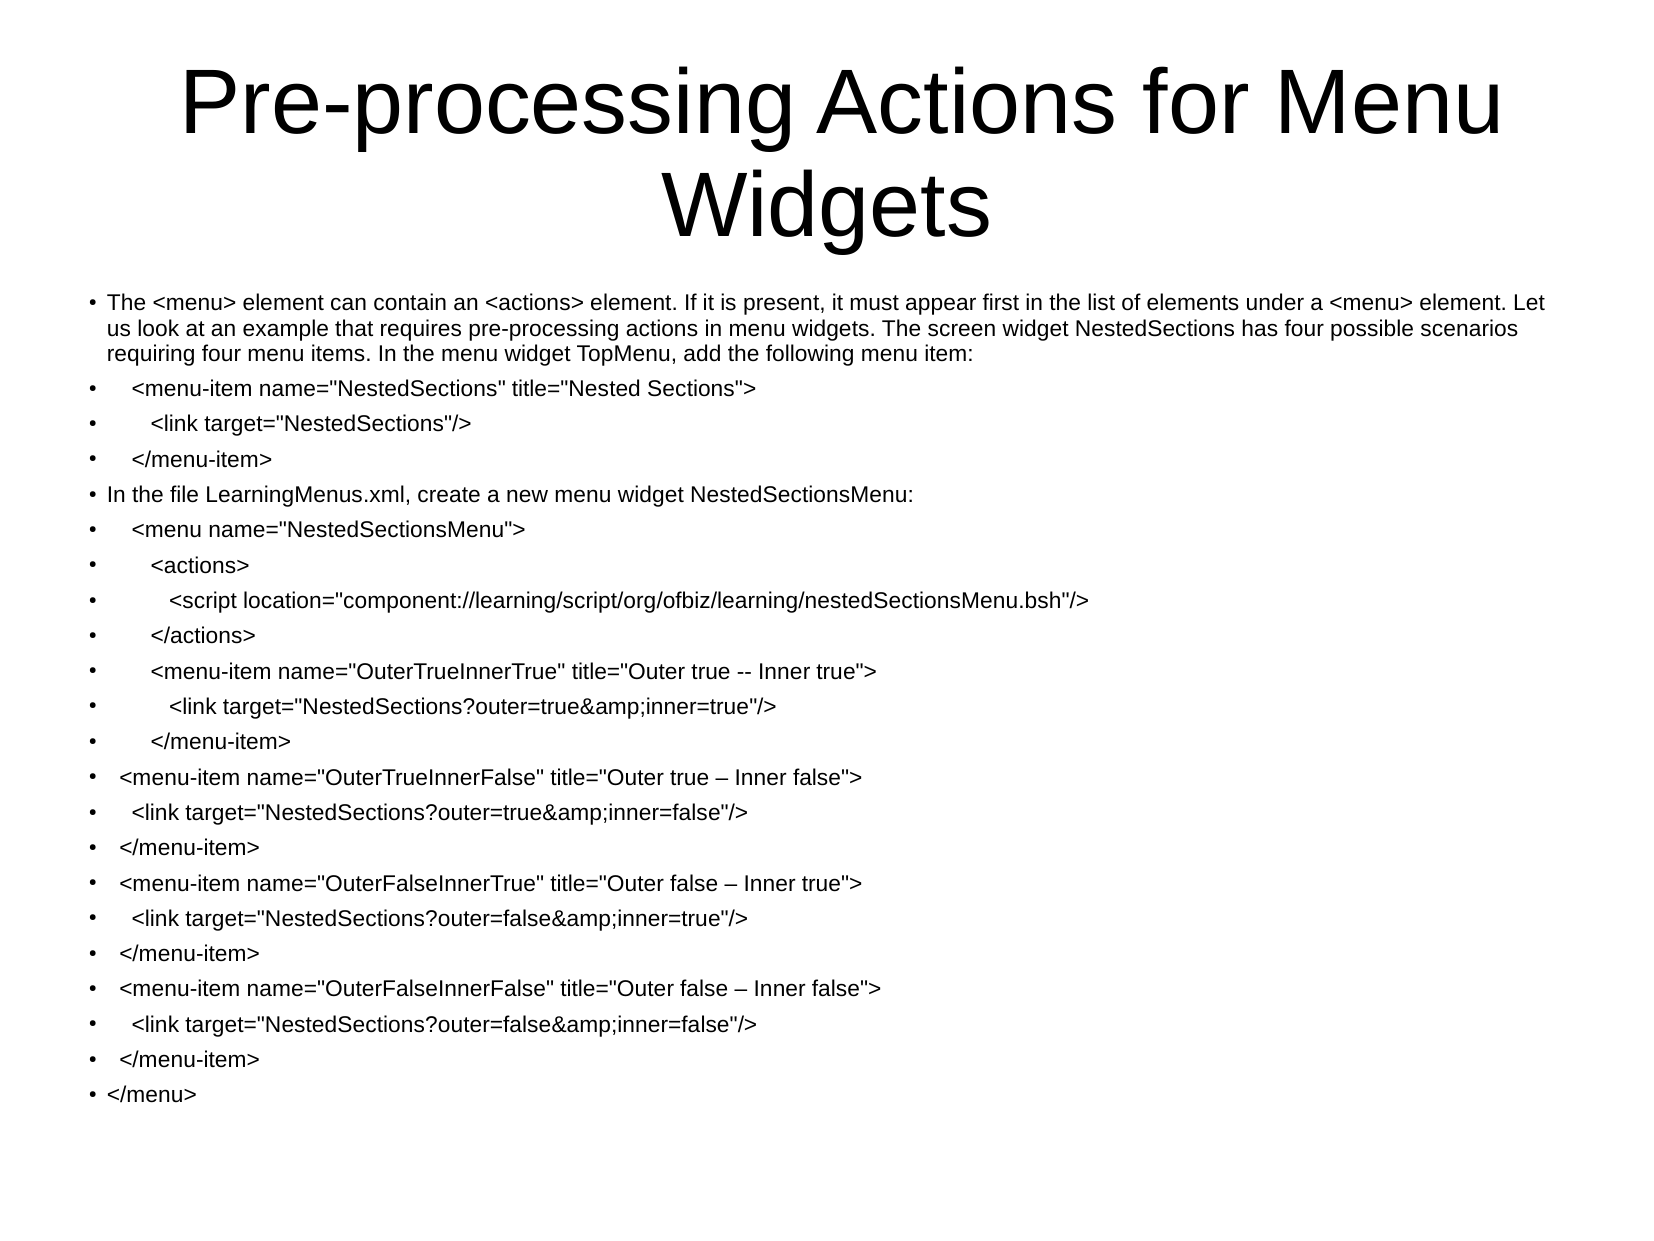

# Pre-processing Actions for Menu Widgets
The <menu> element can contain an <actions> element. If it is present, it must appear first in the list of elements under a <menu> element. Let us look at an example that requires pre-processing actions in menu widgets. The screen widget NestedSections has four possible scenarios requiring four menu items. In the menu widget TopMenu, add the following menu item:
 <menu-item name="NestedSections" title="Nested Sections">
 <link target="NestedSections"/>
 </menu-item>
In the file LearningMenus.xml, create a new menu widget NestedSectionsMenu:
 <menu name="NestedSectionsMenu">
 <actions>
 <script location="component://learning/script/org/ofbiz/learning/nestedSectionsMenu.bsh"/>
 </actions>
 <menu-item name="OuterTrueInnerTrue" title="Outer true -- Inner true">
 <link target="NestedSections?outer=true&amp;inner=true"/>
 </menu-item>
 <menu-item name="OuterTrueInnerFalse" title="Outer true – Inner false">
 <link target="NestedSections?outer=true&amp;inner=false"/>
 </menu-item>
 <menu-item name="OuterFalseInnerTrue" title="Outer false – Inner true">
 <link target="NestedSections?outer=false&amp;inner=true"/>
 </menu-item>
 <menu-item name="OuterFalseInnerFalse" title="Outer false – Inner false">
 <link target="NestedSections?outer=false&amp;inner=false"/>
 </menu-item>
</menu>